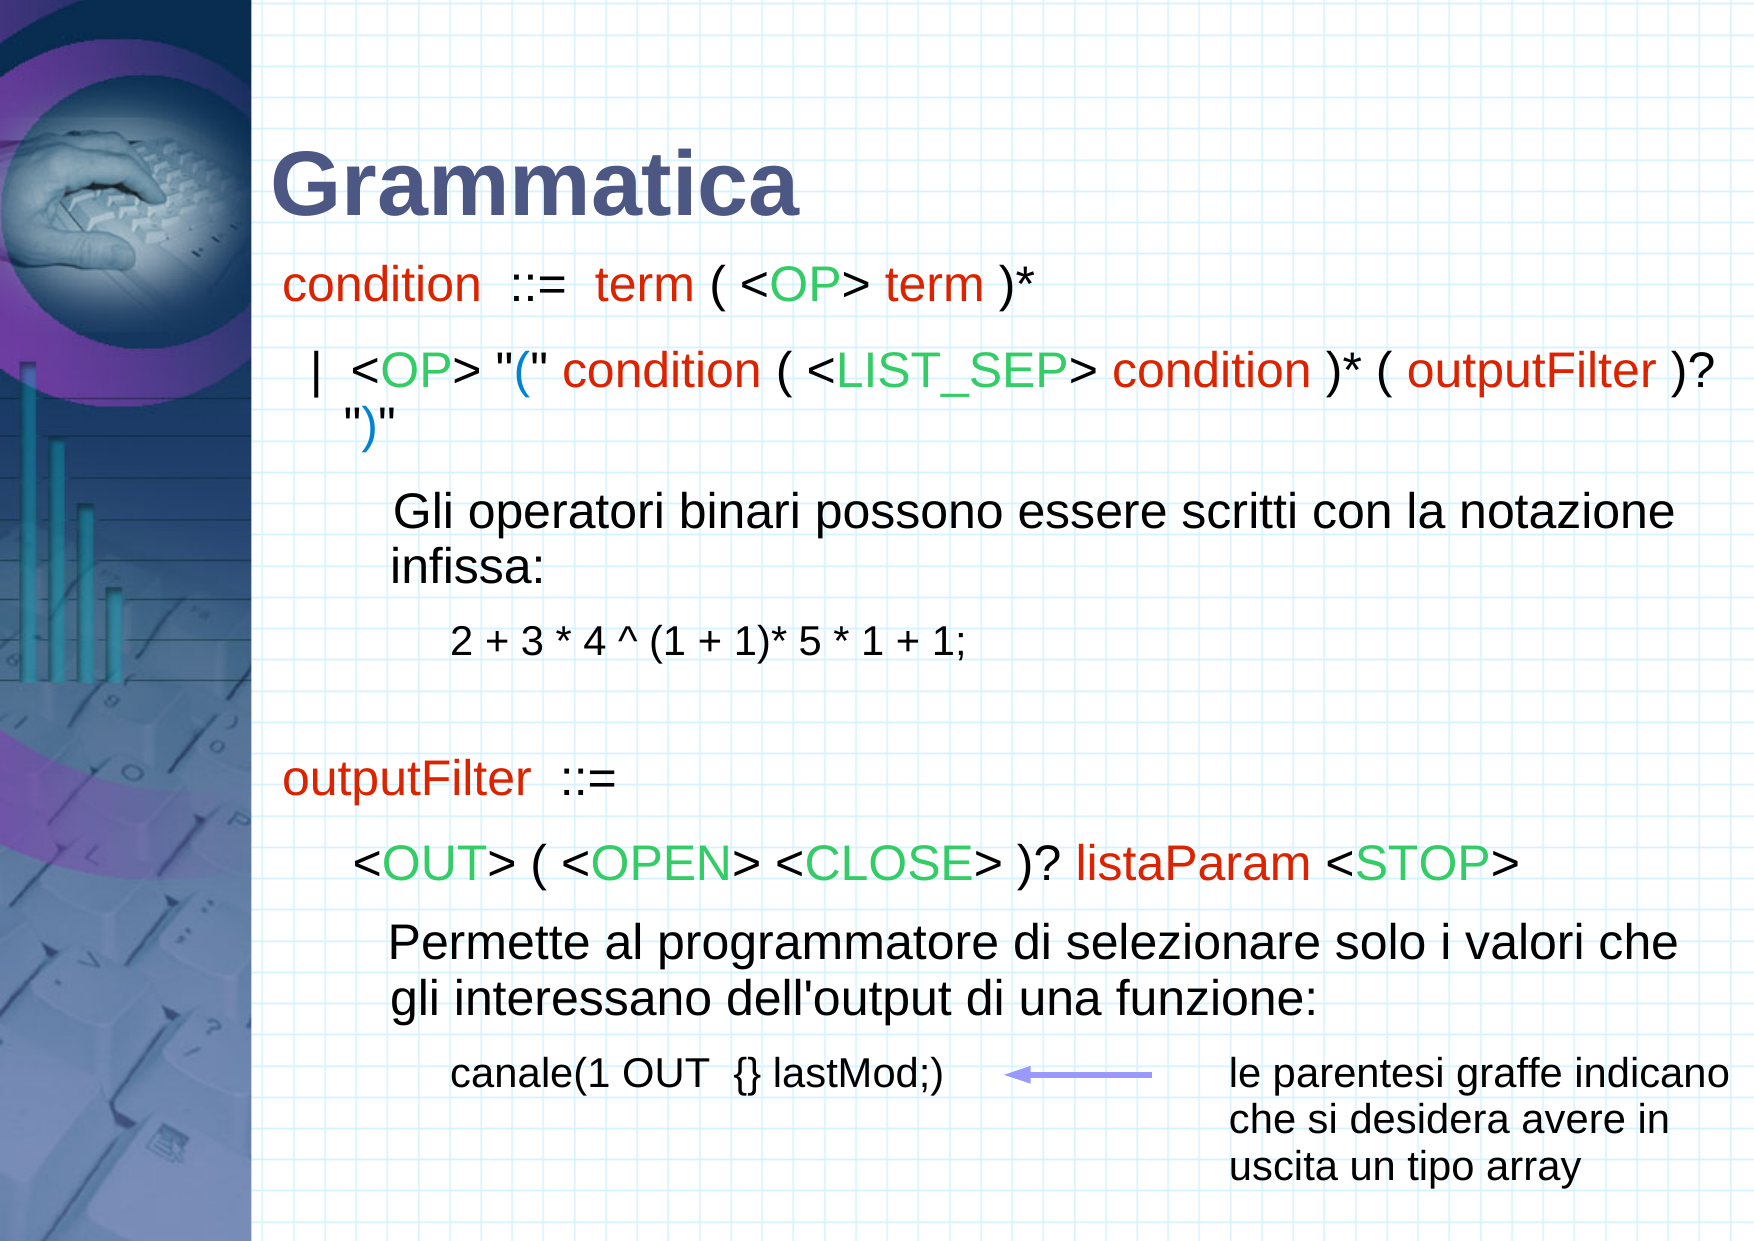

Grammatica
# condition ::= term ( <OP> term )*
 | <OP> "(" condition ( <LIST_SEP> condition )* ( outputFilter )? ")"
Gli operatori binari possono essere scritti con la notazione infissa:
2 + 3 * 4 ^ (1 + 1)* 5 * 1 + 1;
outputFilter ::=
<OUT> ( <OPEN> <CLOSE> )? listaParam <STOP>
Permette al programmatore di selezionare solo i valori che gli interessano dell'output di una funzione:
canale(1 OUT {} lastMod;)			 le parentesi graffe indicano 						 che si desidera avere in 						 uscita un tipo array